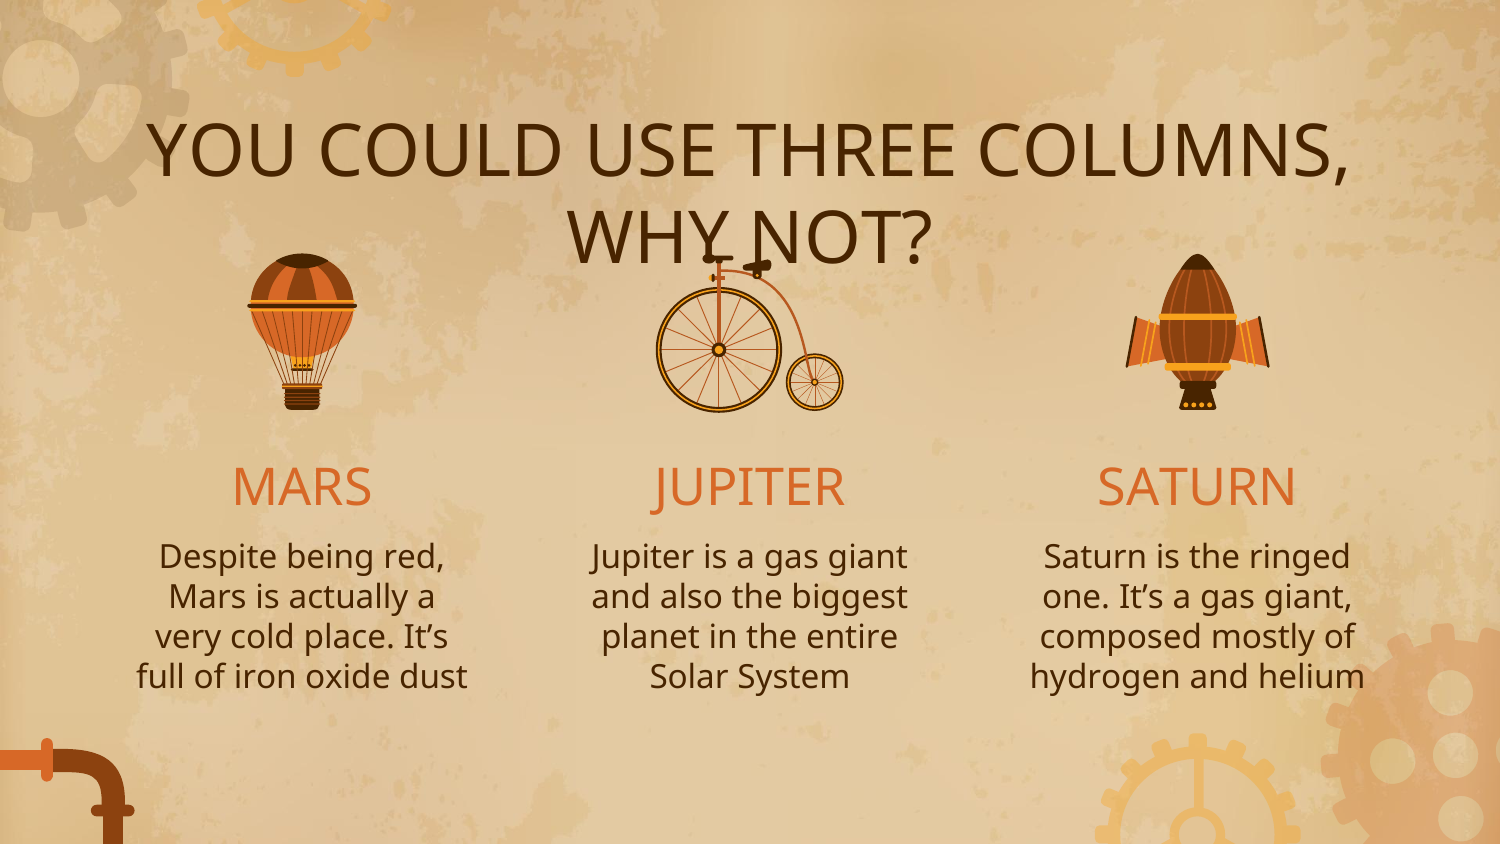

YOU COULD USE THREE COLUMNS, WHY NOT?
# MARS
JUPITER
SATURN
Despite being red, Mars is actually a very cold place. It’s full of iron oxide dust
Jupiter is a gas giant and also the biggest planet in the entire Solar System
Saturn is the ringed one. It’s a gas giant, composed mostly of hydrogen and helium